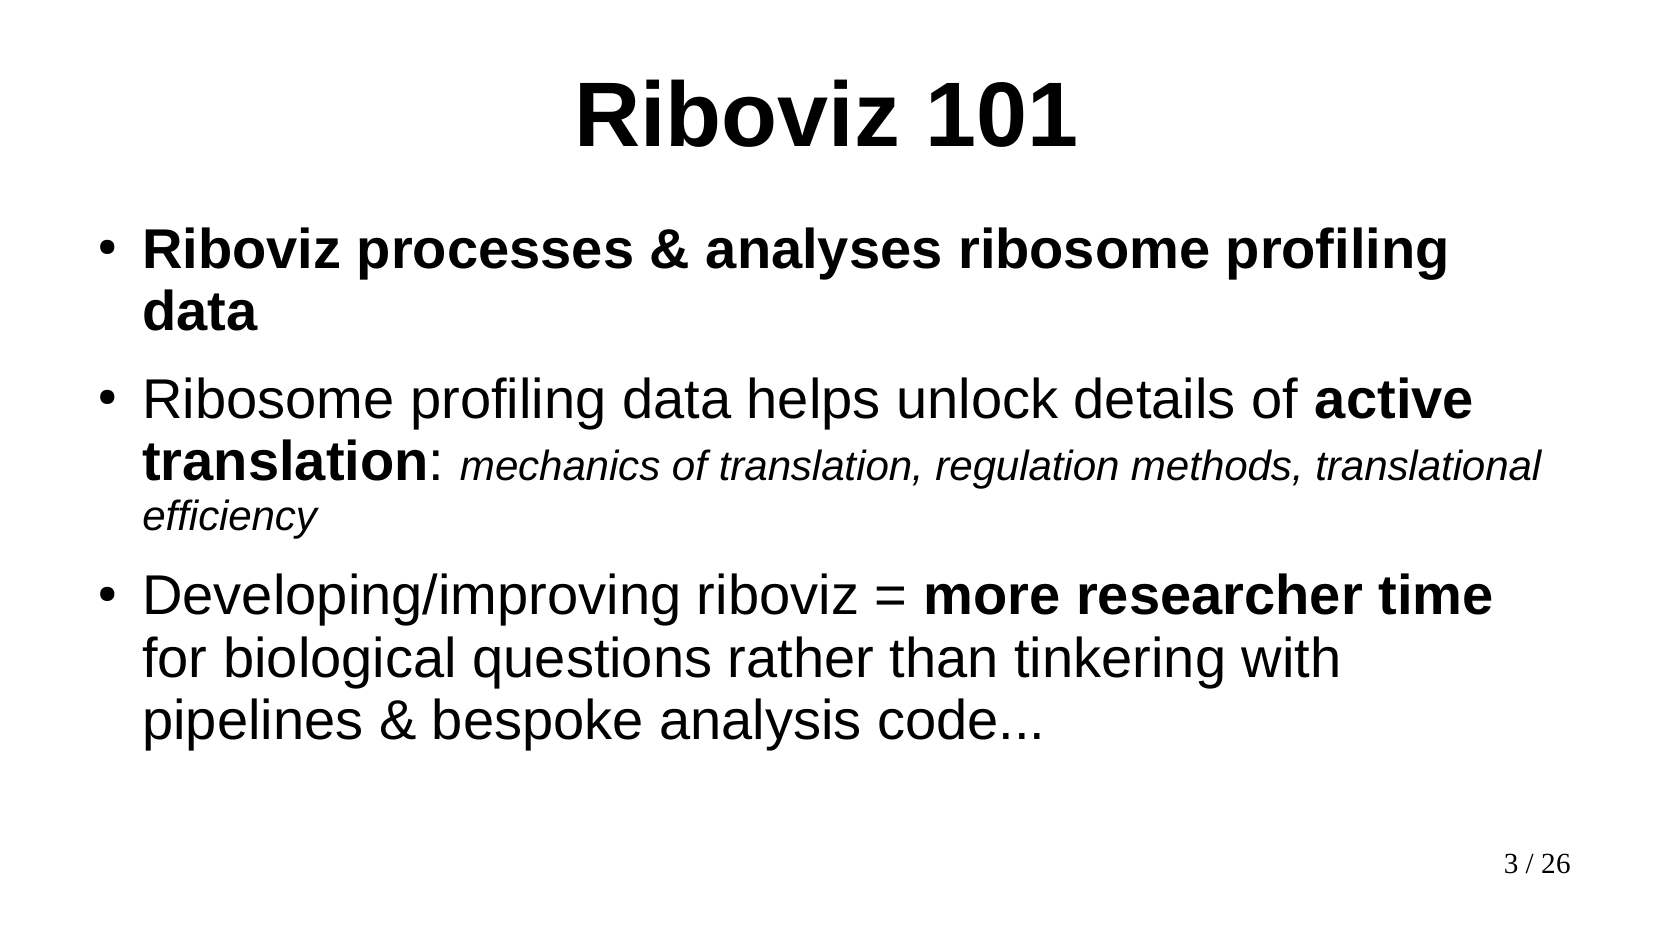

# Riboviz 101
Riboviz processes & analyses ribosome profiling data
Ribosome profiling data helps unlock details of active translation: mechanics of translation, regulation methods, translational efficiency
Developing/improving riboviz = more researcher time for biological questions rather than tinkering with pipelines & bespoke analysis code...
3